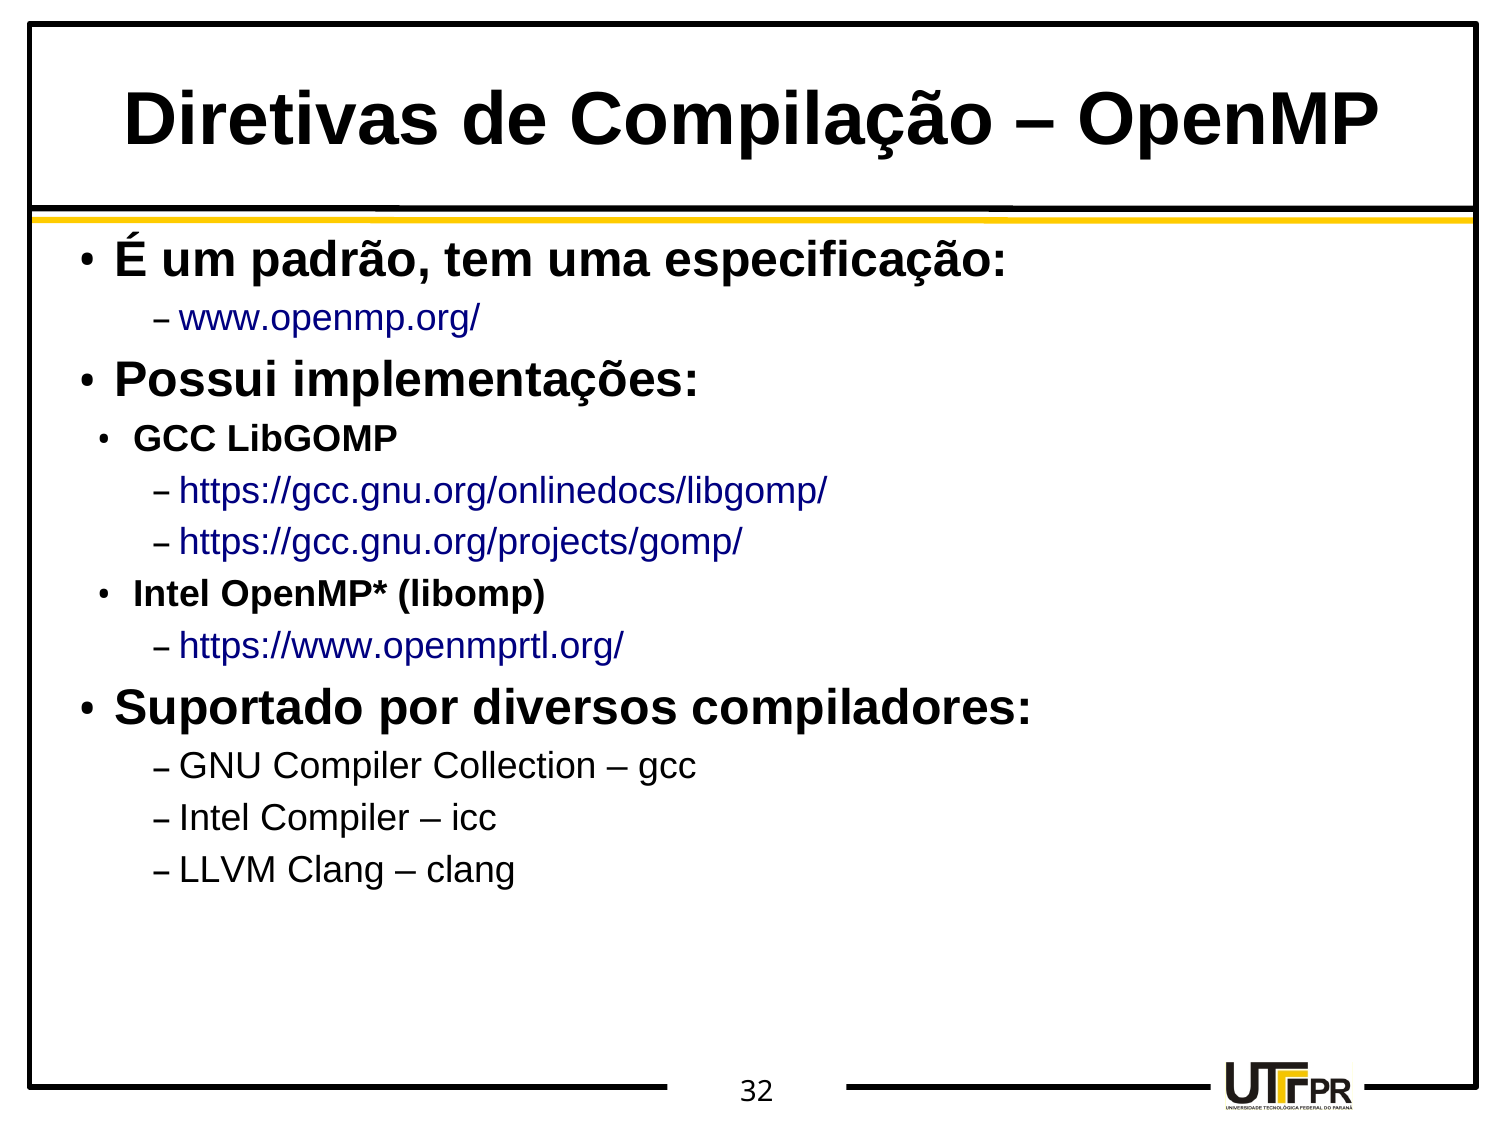

# Diretivas de Compilação – OpenMP
É um padrão, tem uma especificação:
www.openmp.org/
Possui implementações:
GCC LibGOMP
https://gcc.gnu.org/onlinedocs/libgomp/
https://gcc.gnu.org/projects/gomp/
Intel OpenMP* (libomp)
https://www.openmprtl.org/
Suportado por diversos compiladores:
GNU Compiler Collection – gcc
Intel Compiler – icc
LLVM Clang – clang